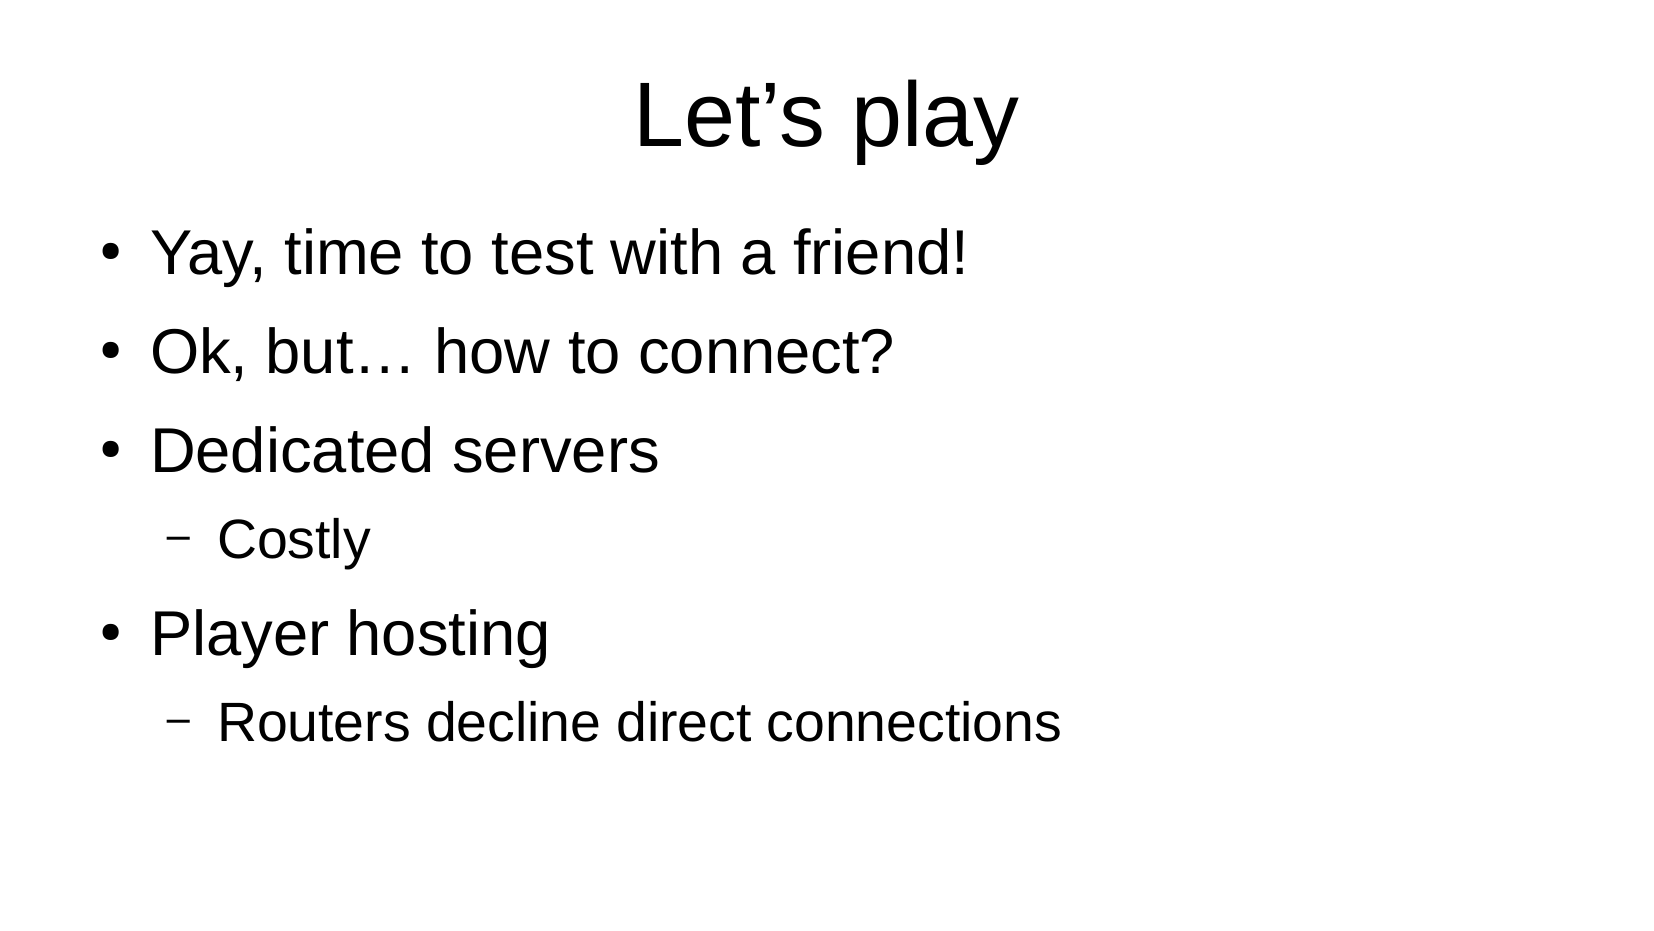

# Let’s play
Yay, time to test with a friend!
Ok, but… how to connect?
Dedicated servers
Costly
Player hosting
Routers decline direct connections